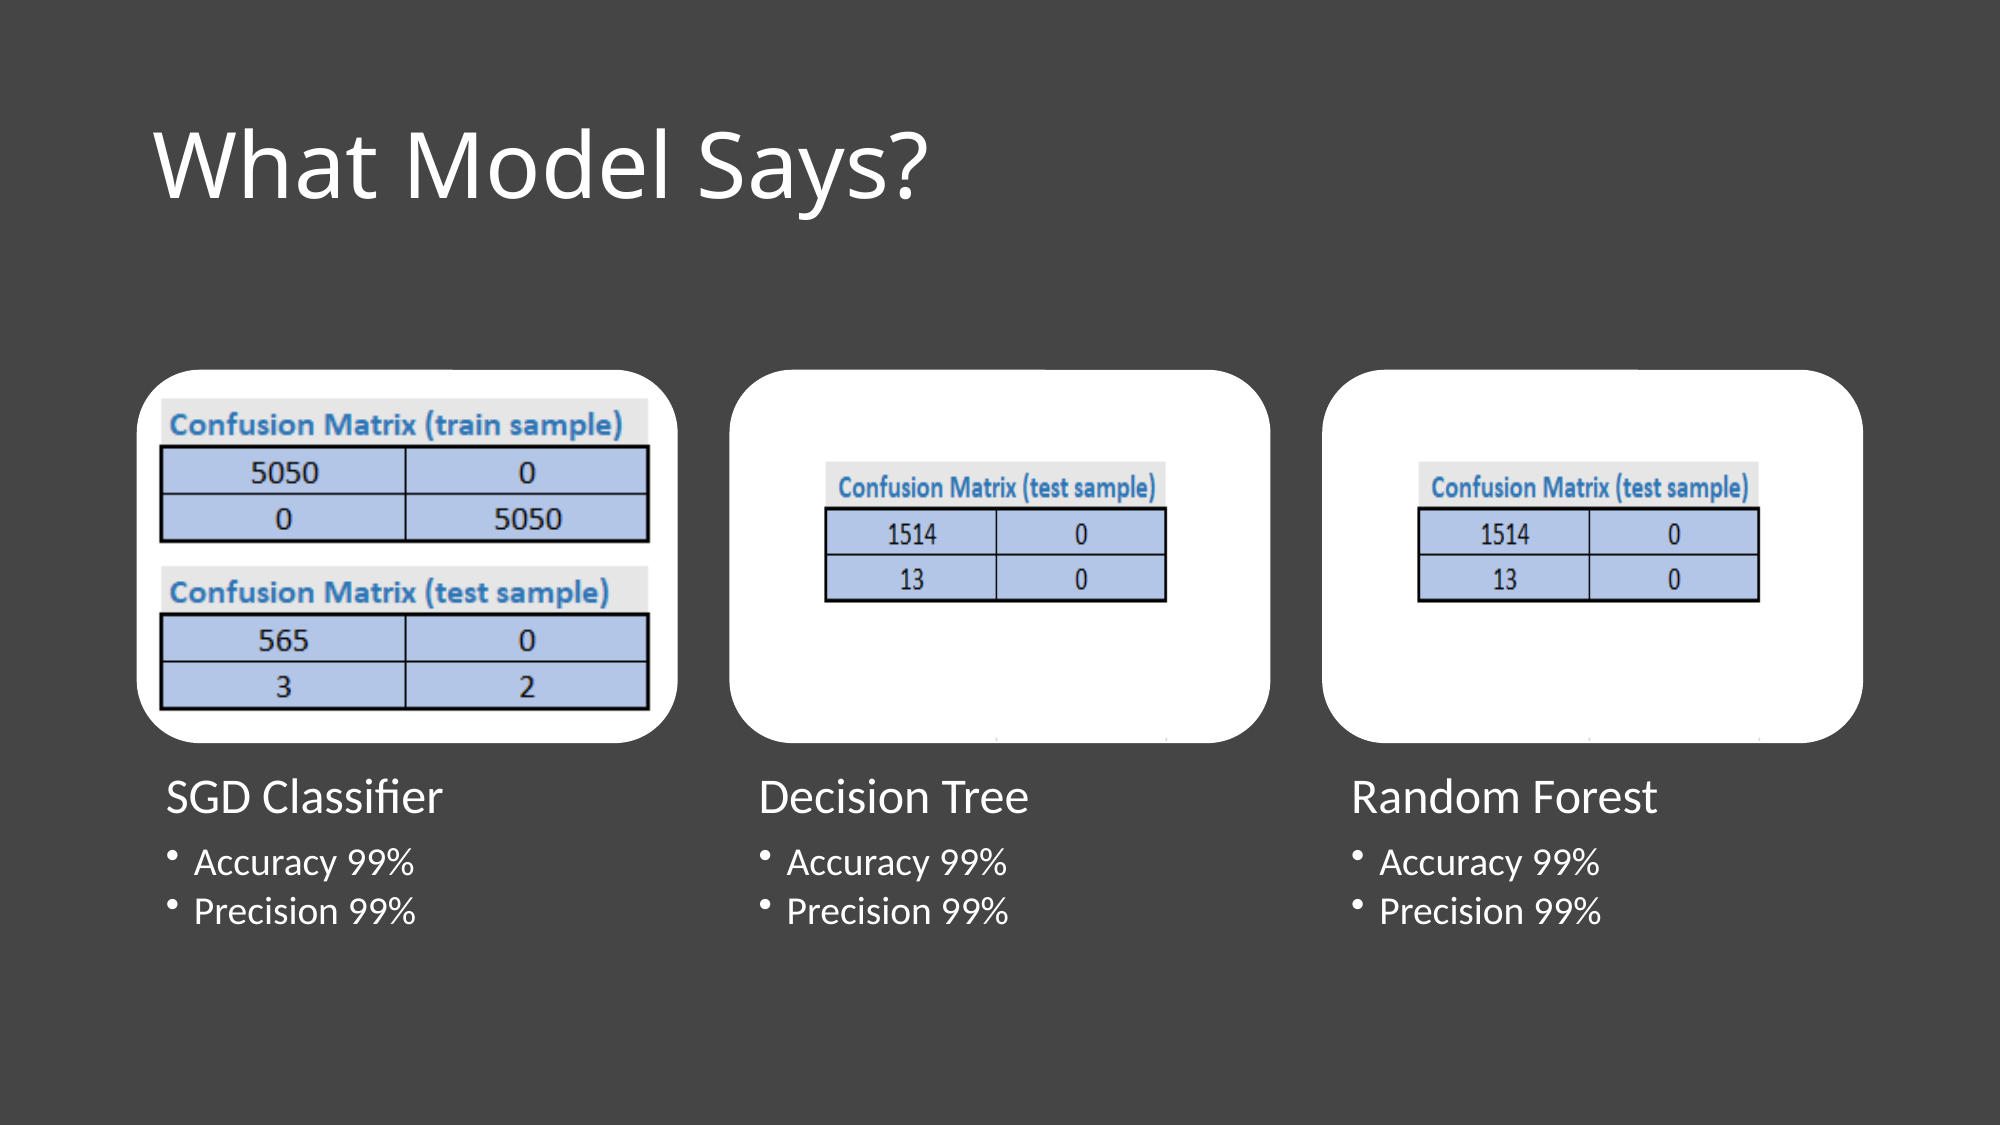

# What Model Says?
SGD Classifier
Accuracy 99%
Precision 99%
Decision Tree
Accuracy 99%
Precision 99%
Random Forest
Accuracy 99%
Precision 99%